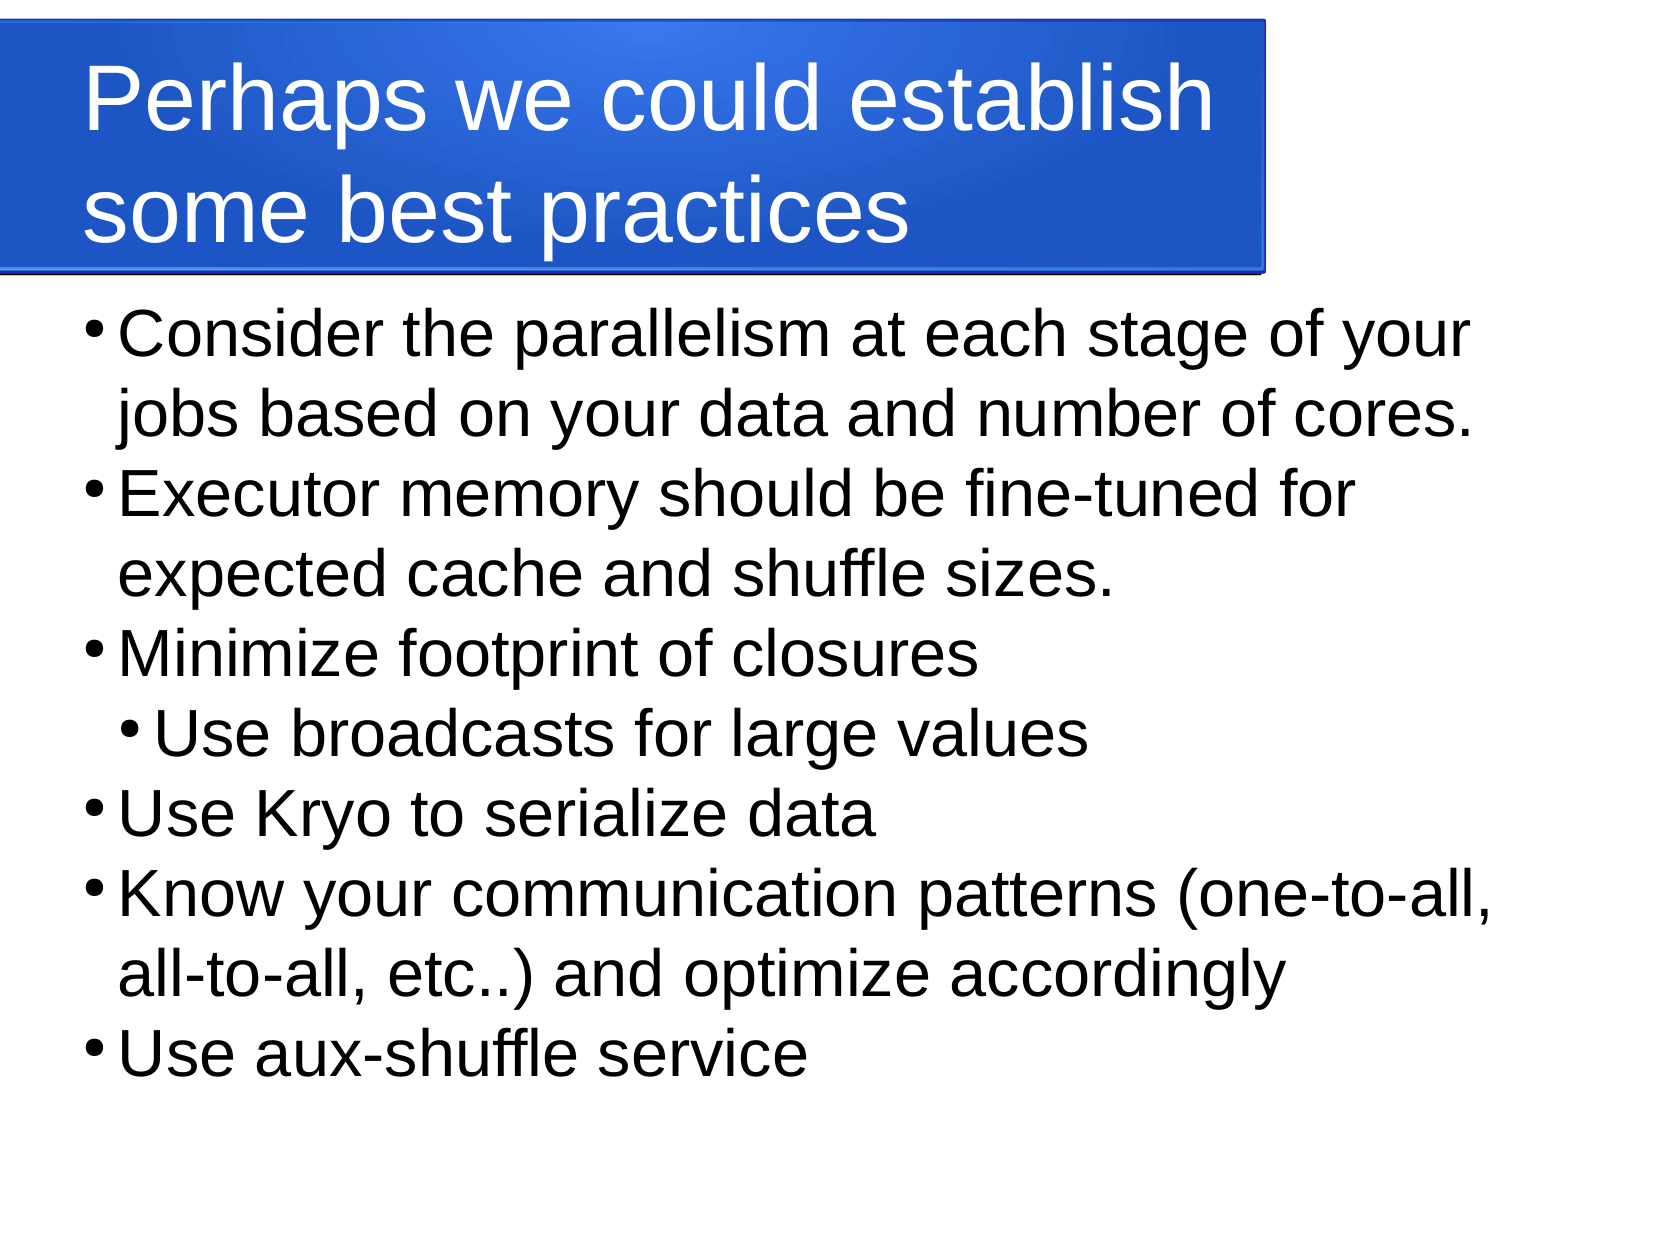

Perhaps we could establish some best practices
Consider the parallelism at each stage of your jobs based on your data and number of cores.
Executor memory should be fine-tuned for expected cache and shuffle sizes.
Minimize footprint of closures
Use broadcasts for large values
Use Kryo to serialize data
Know your communication patterns (one-to-all, all-to-all, etc..) and optimize accordingly
Use aux-shuffle service